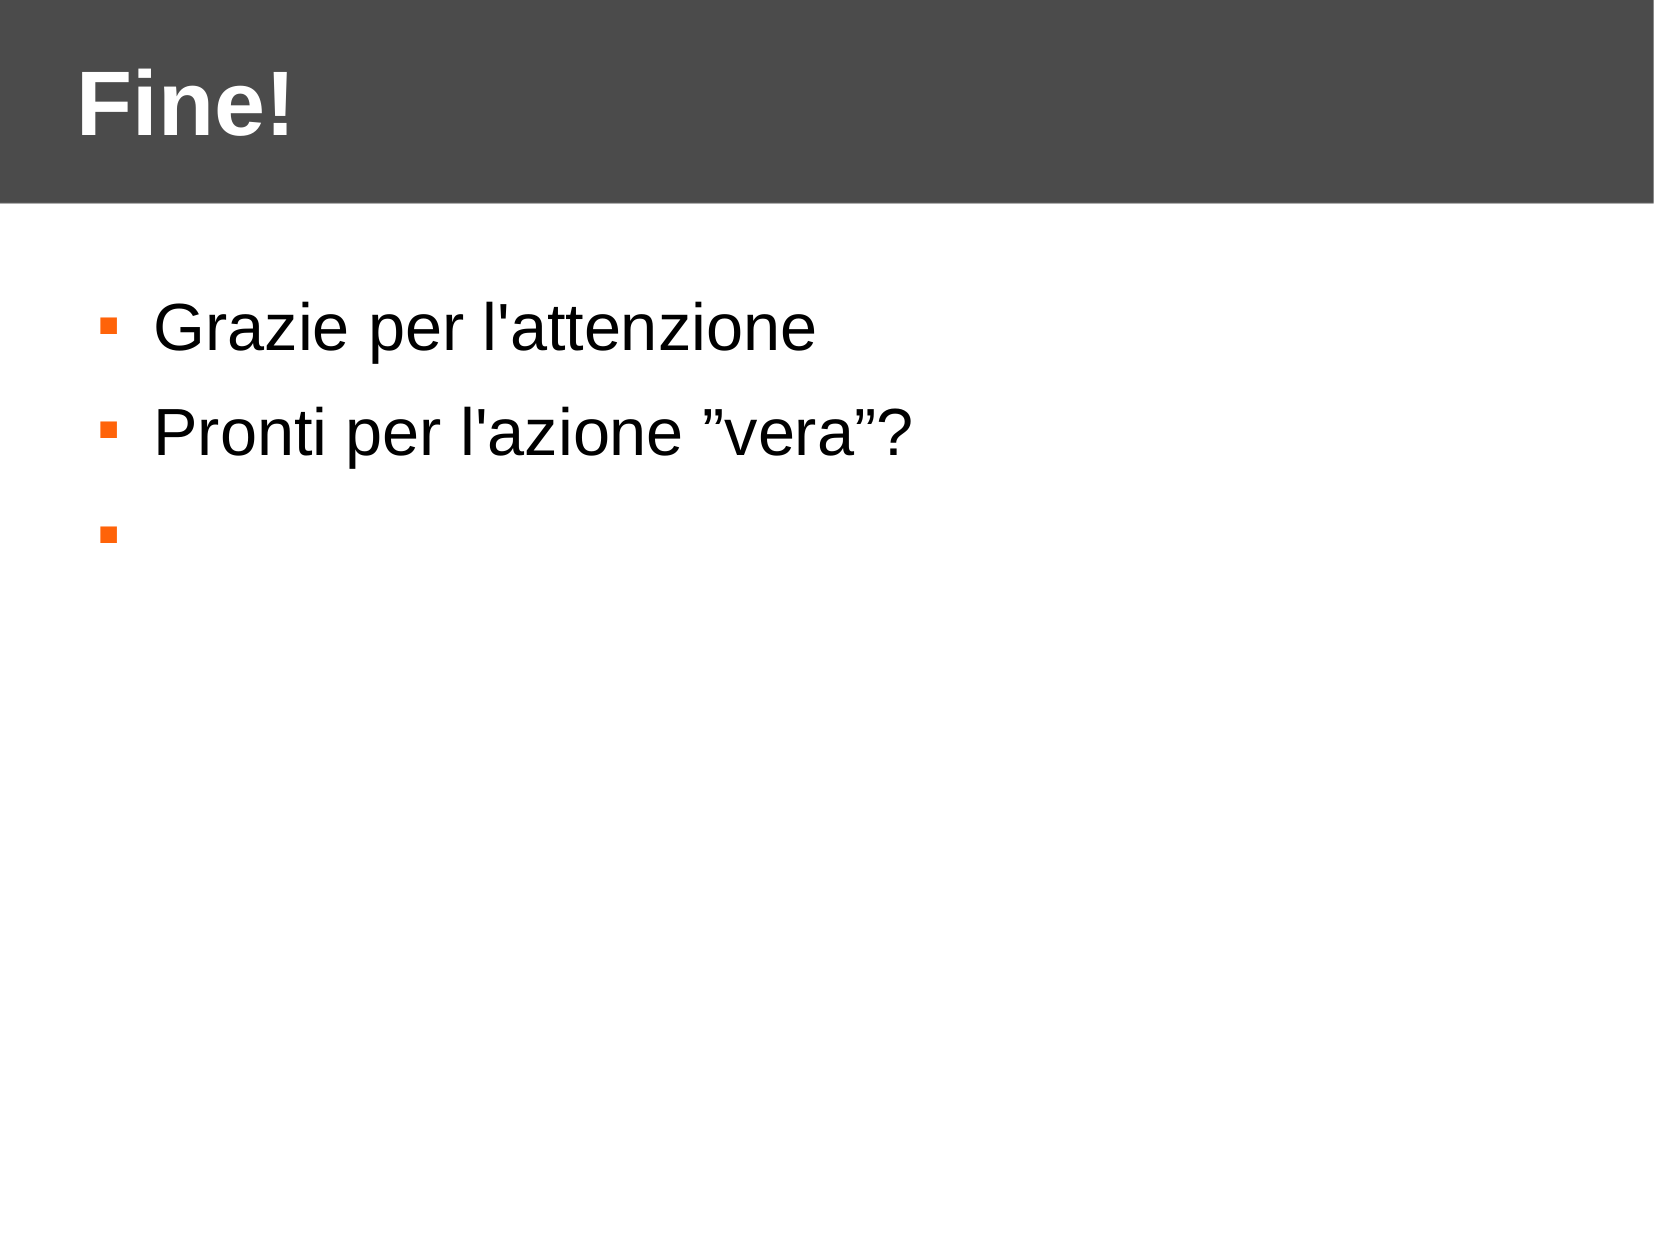

# Fine!
Grazie per l'attenzione
Pronti per l'azione ”vera”?